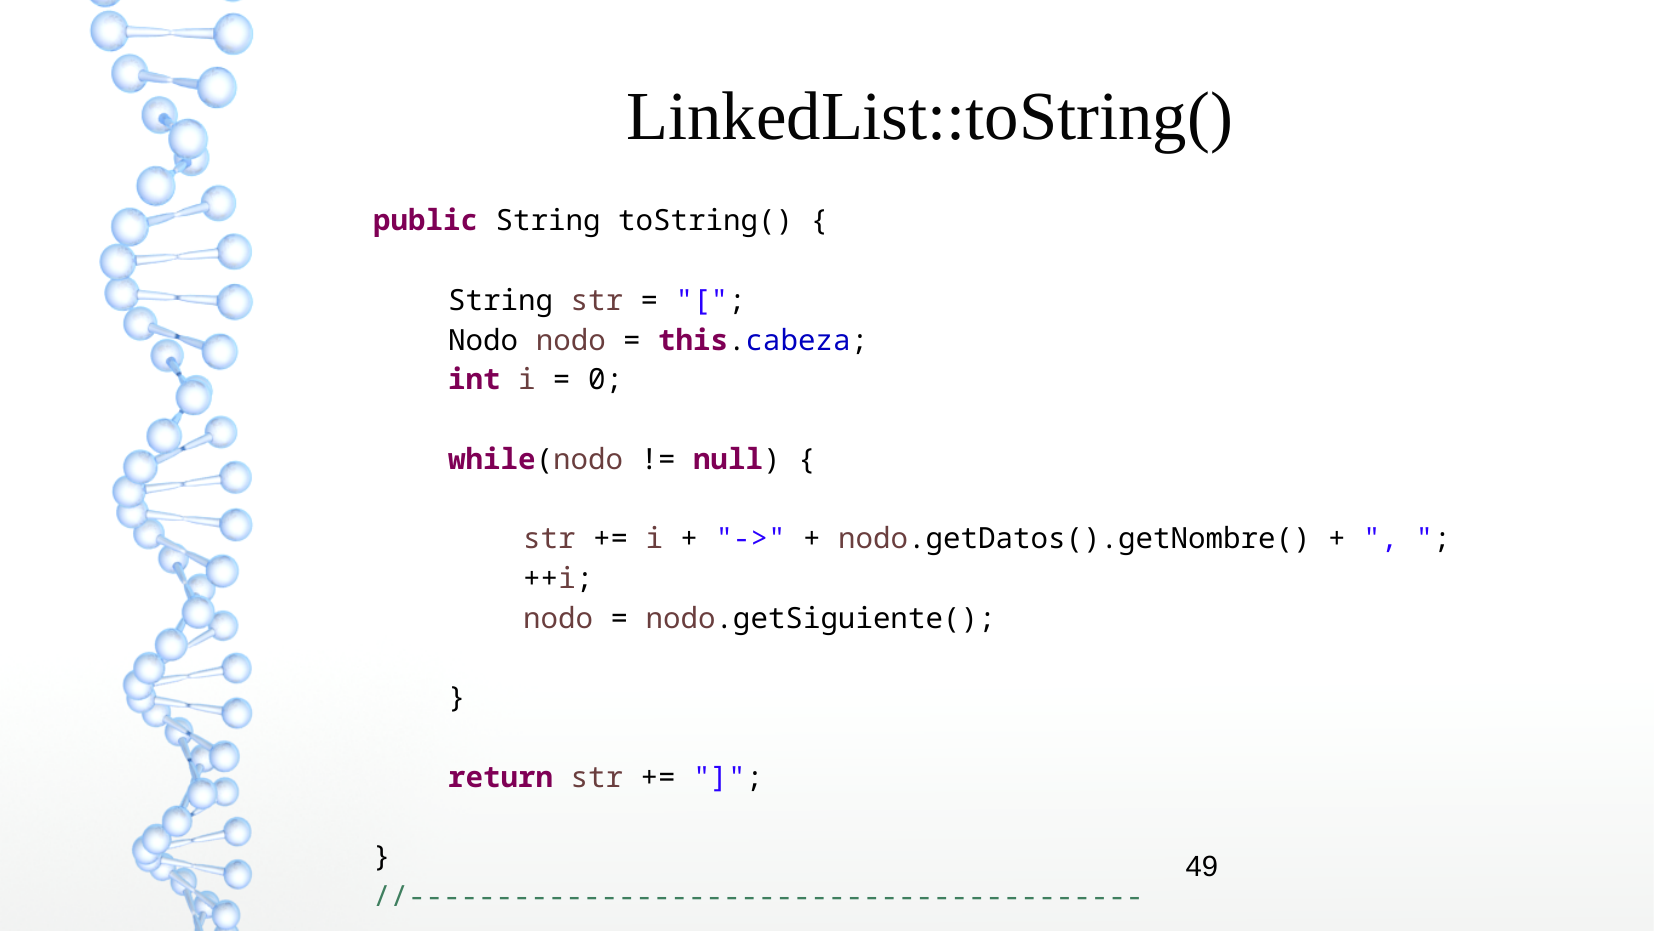

# LinkedList::toString()
	public String toString() {
		String str = "[";
		Nodo nodo = this.cabeza;
		int i = 0;
		while(nodo != null) {
			str += i + "->" + nodo.getDatos().getNombre() + ", ";
			++i;
			nodo = nodo.getSiguiente();
		}
		return str += "]";
	}
	//------------------------------------------